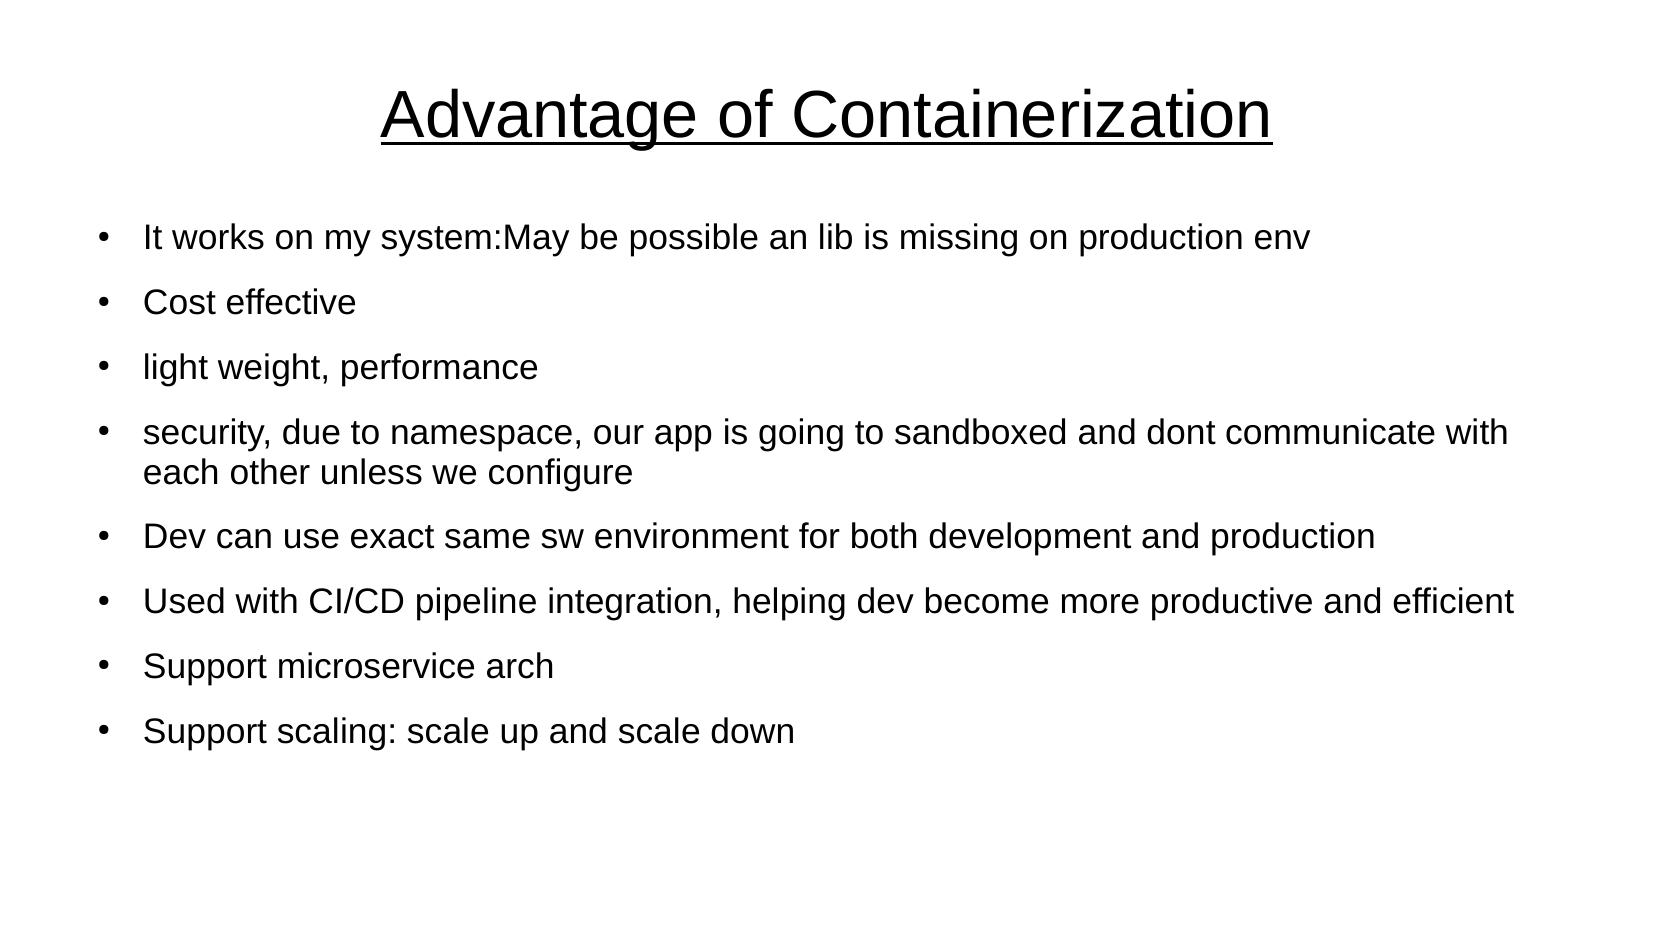

# Advantage of Containerization
It works on my system:May be possible an lib is missing on production env
Cost effective
light weight, performance
security, due to namespace, our app is going to sandboxed and dont communicate with each other unless we configure
Dev can use exact same sw environment for both development and production
Used with CI/CD pipeline integration, helping dev become more productive and efficient
Support microservice arch
Support scaling: scale up and scale down